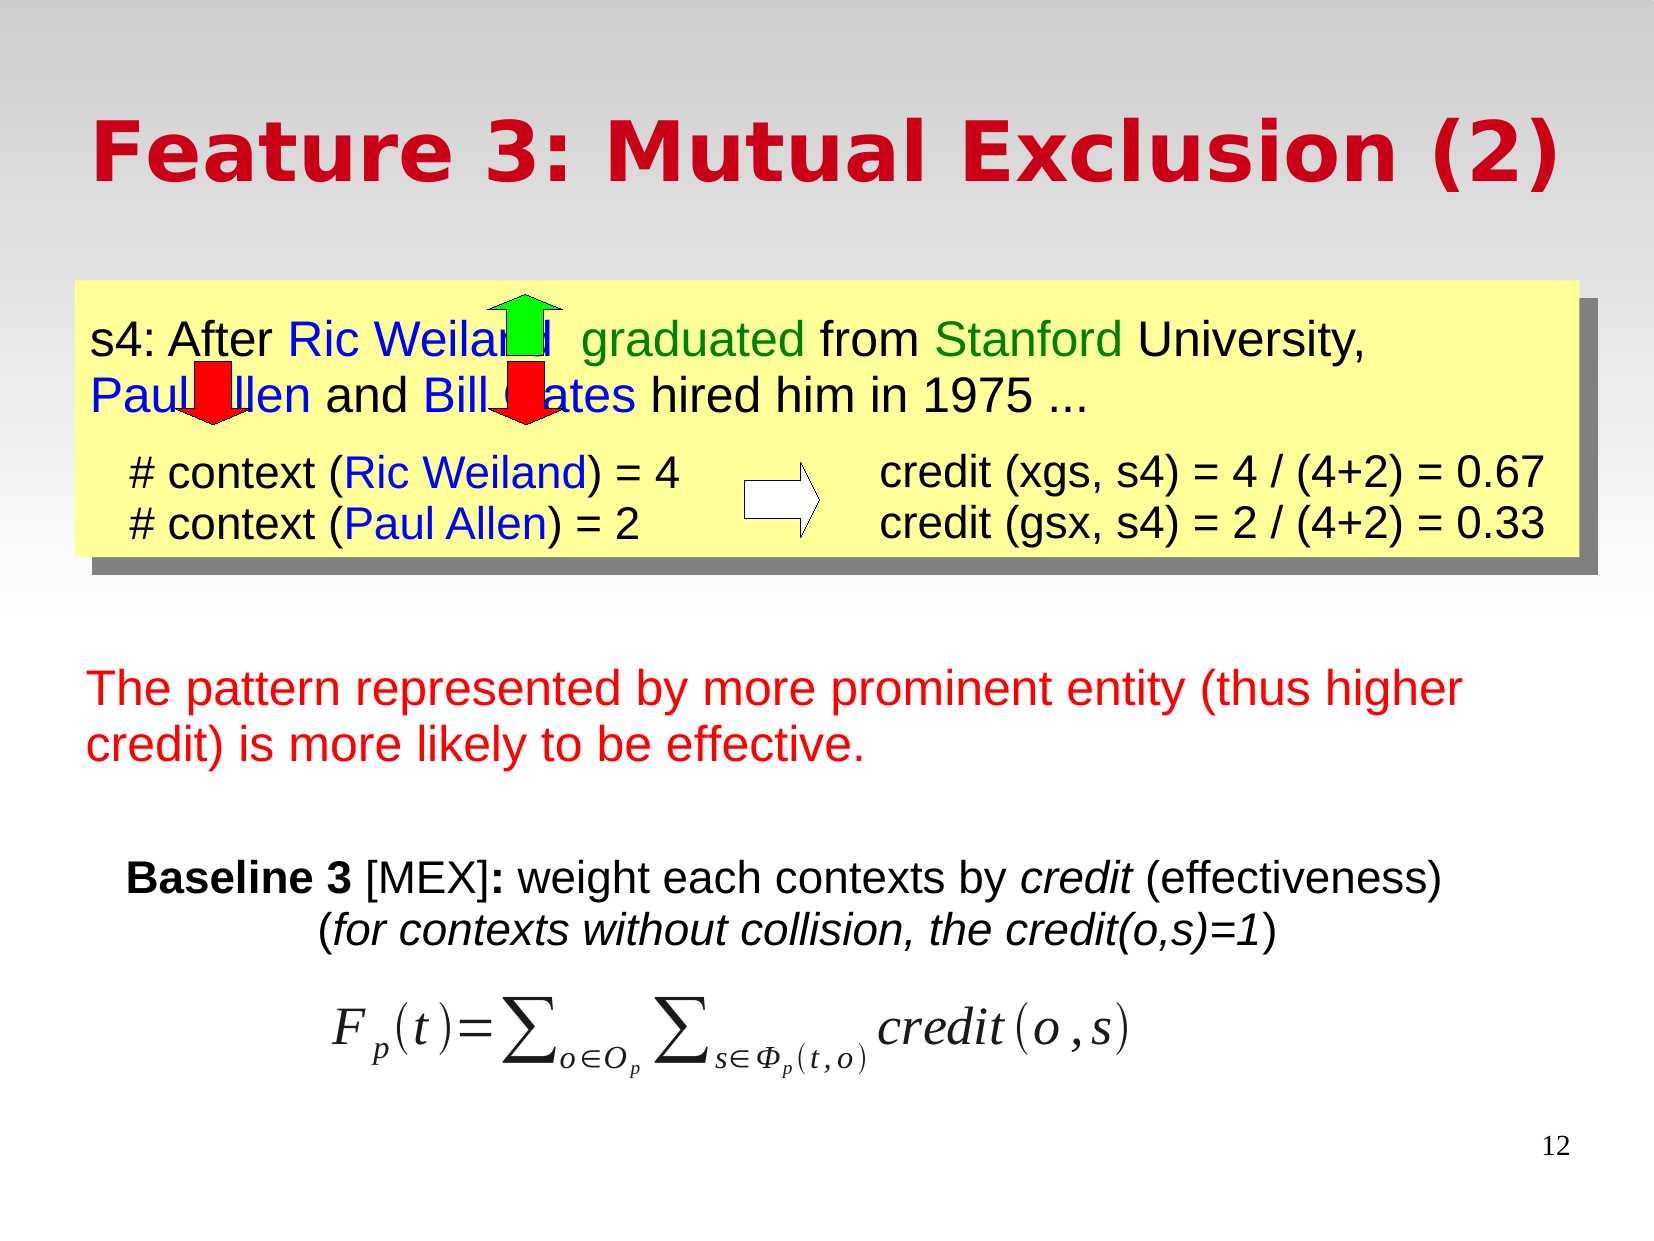

# Feature 3: Mutual Exclusion (2)
s4: After Ric Weiland graduated from Stanford University, Paul Allen and Bill Gates hired him in 1975 ...
credit (xgs, s4) = 4 / (4+2) = 0.67
credit (gsx, s4) = 2 / (4+2) = 0.33
# context (Ric Weiland) = 4
# context (Paul Allen) = 2
The pattern represented by more prominent entity (thus higher credit) is more likely to be effective.
Baseline 3 [MEX]: weight each contexts by credit (effectiveness)
(for contexts without collision, the credit(o,s)=1)
12